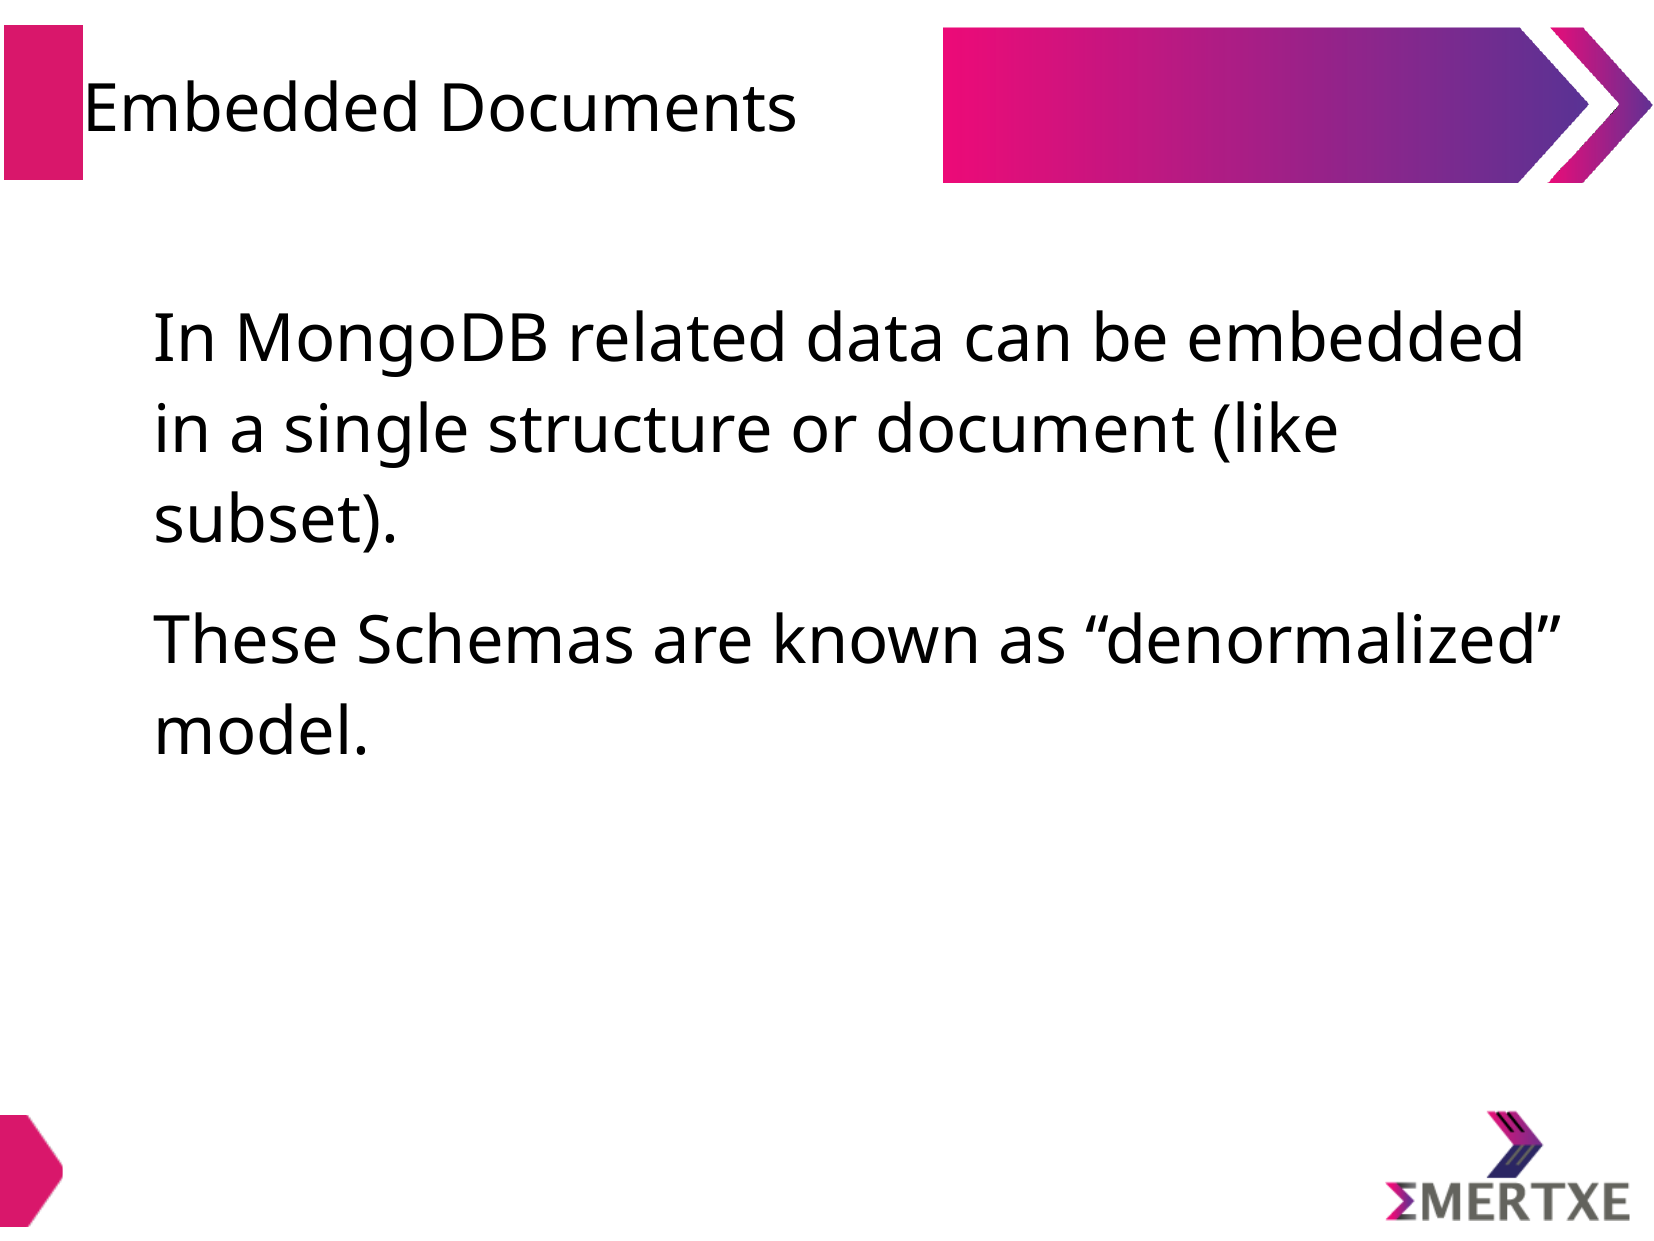

# Embedded Documents
In MongoDB related data can be embedded in a single structure or document (like subset).
These Schemas are known as “denormalized” model.